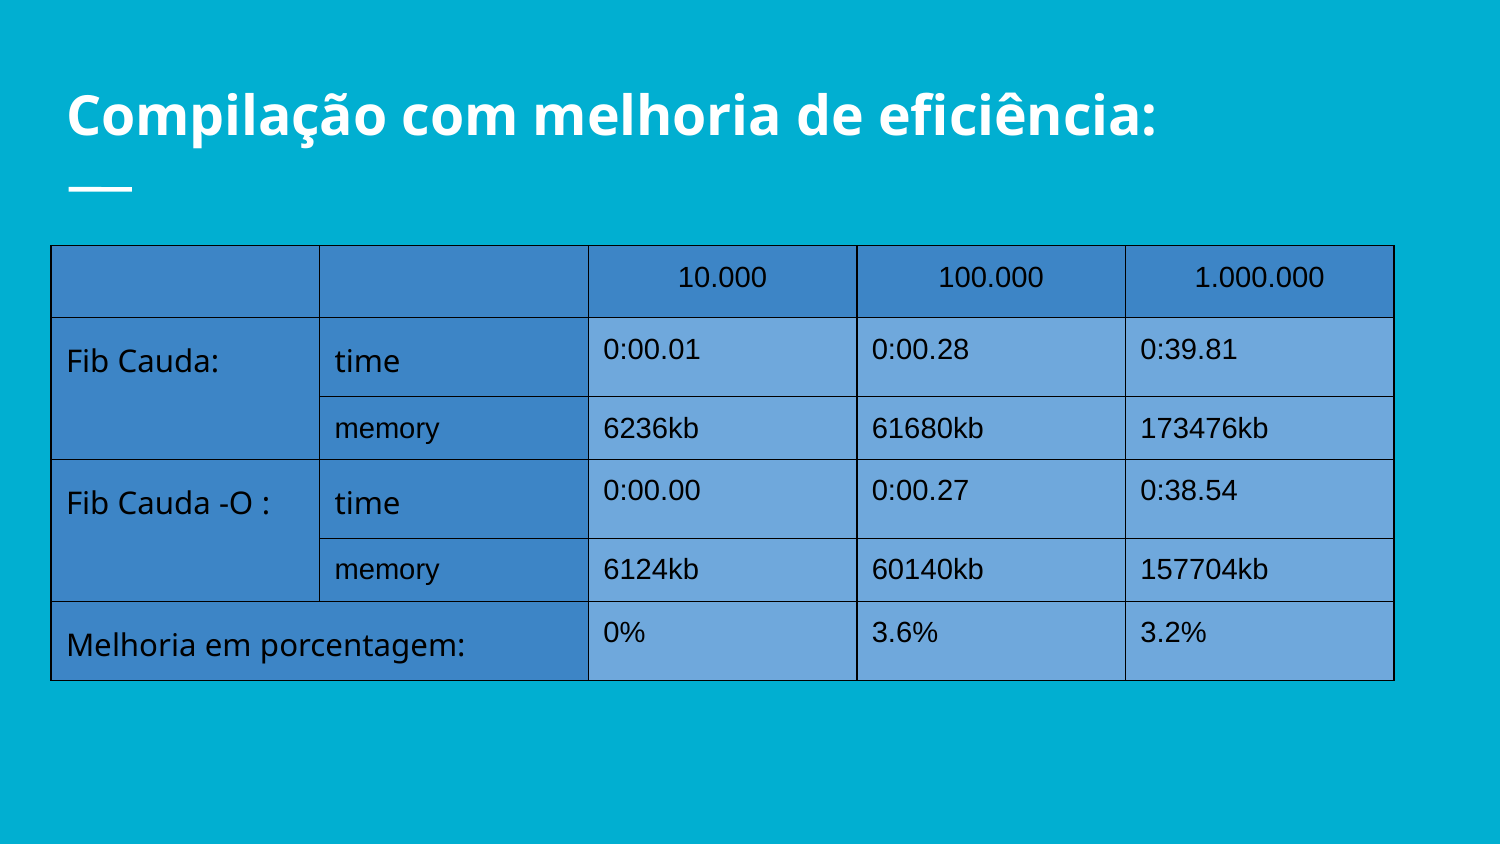

# Compilação com melhoria de eficiência:
| | | 10.000 | 100.000 | 1.000.000 |
| --- | --- | --- | --- | --- |
| Fib Cauda: | time | 0:00.01 | 0:00.28 | 0:39.81 |
| | memory | 6236kb | 61680kb | 173476kb |
| Fib Cauda -O : | time | 0:00.00 | 0:00.27 | 0:38.54 |
| | memory | 6124kb | 60140kb | 157704kb |
| Melhoria em porcentagem: | | 0% | 3.6% | 3.2% |